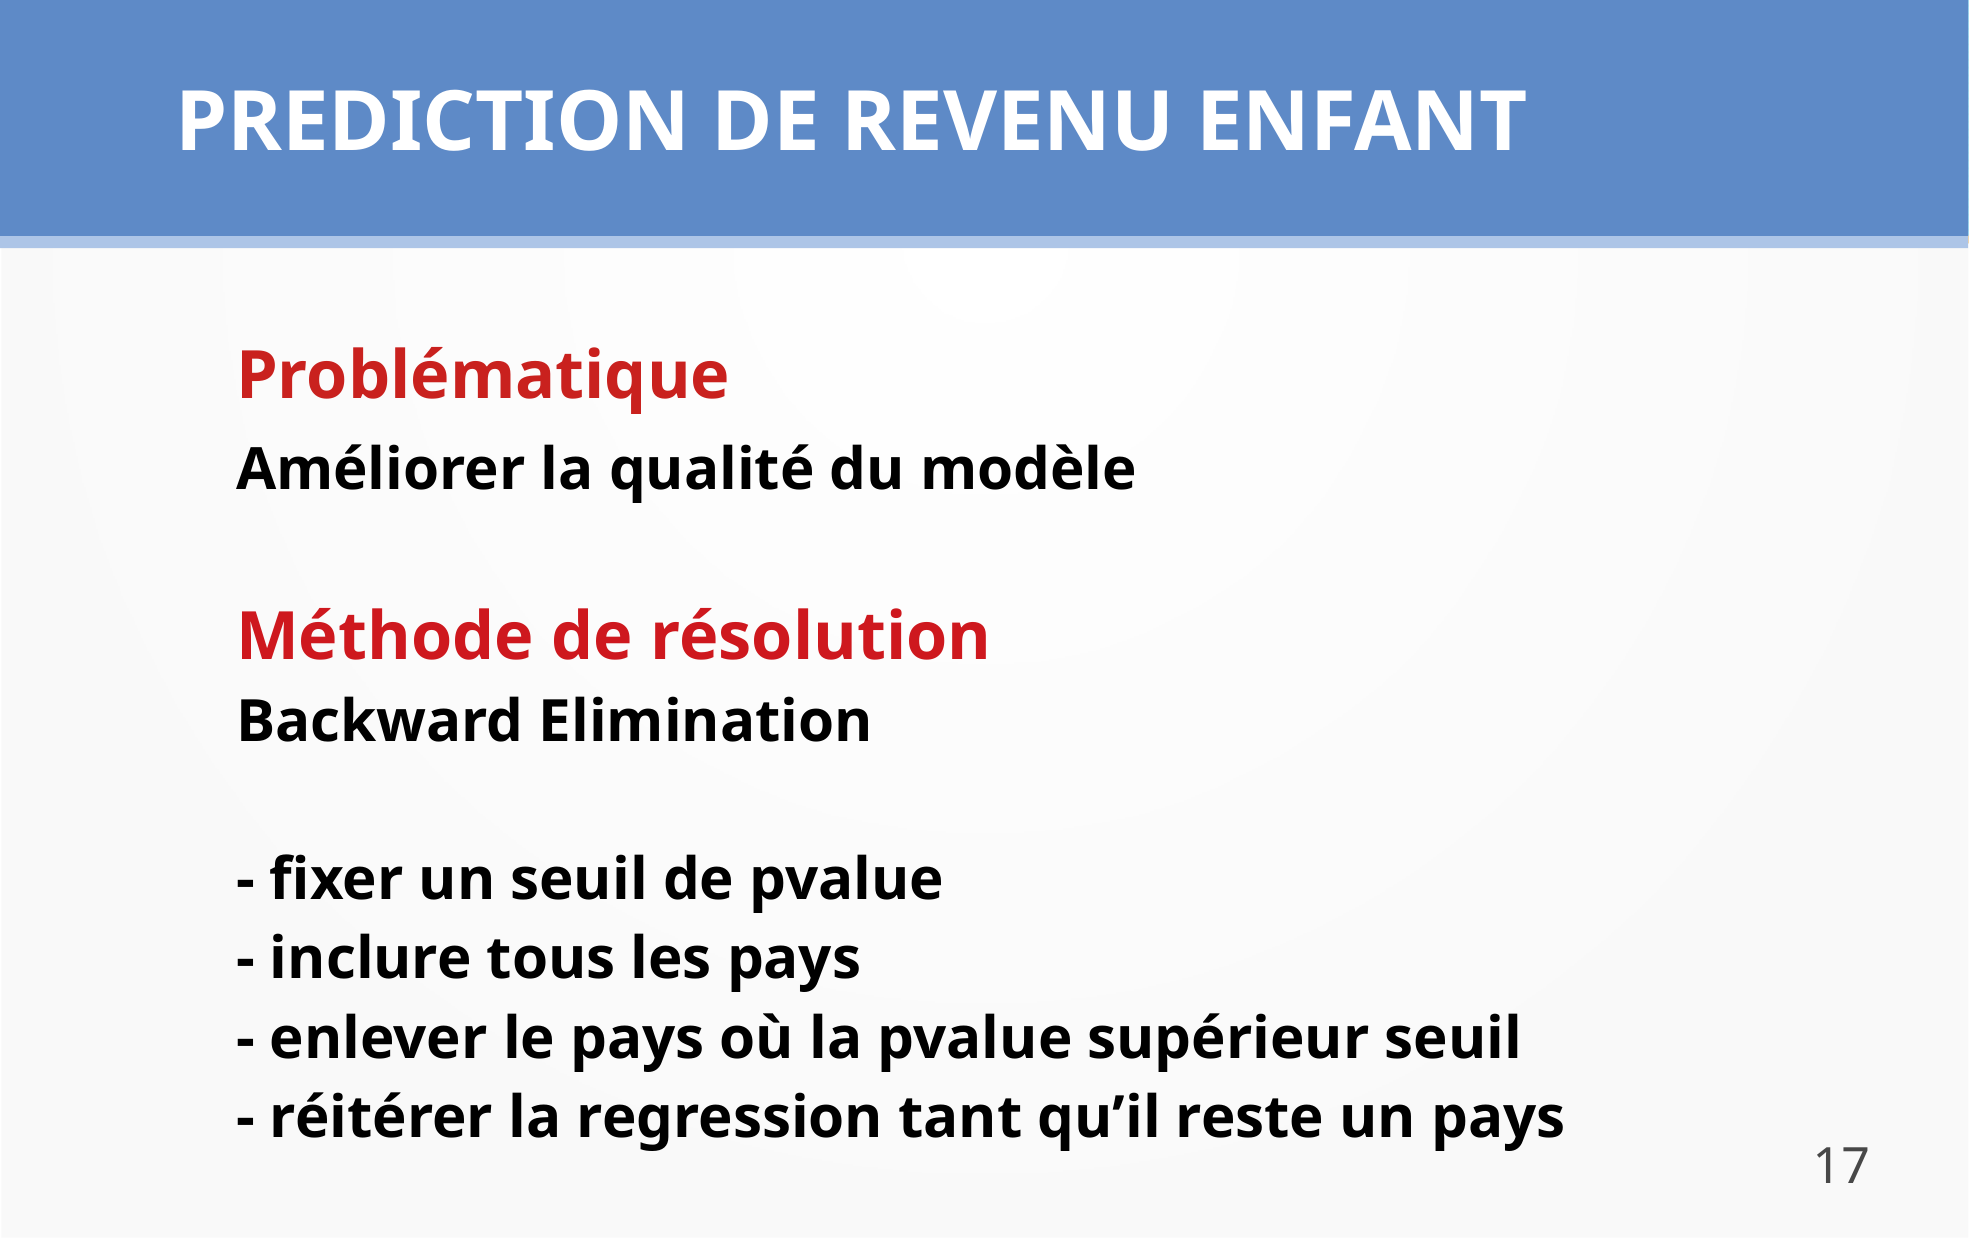

PREDICTION DE REVENU ENFANT
#
			Problématique
			Améliorer la qualité du modèle
			Méthode de résolution
			Backward Elimination
			- fixer un seuil de pvalue
			- inclure tous les pays
			- enlever le pays où la pvalue supérieur seuil
			- réitérer la regression tant qu’il reste un pays
17